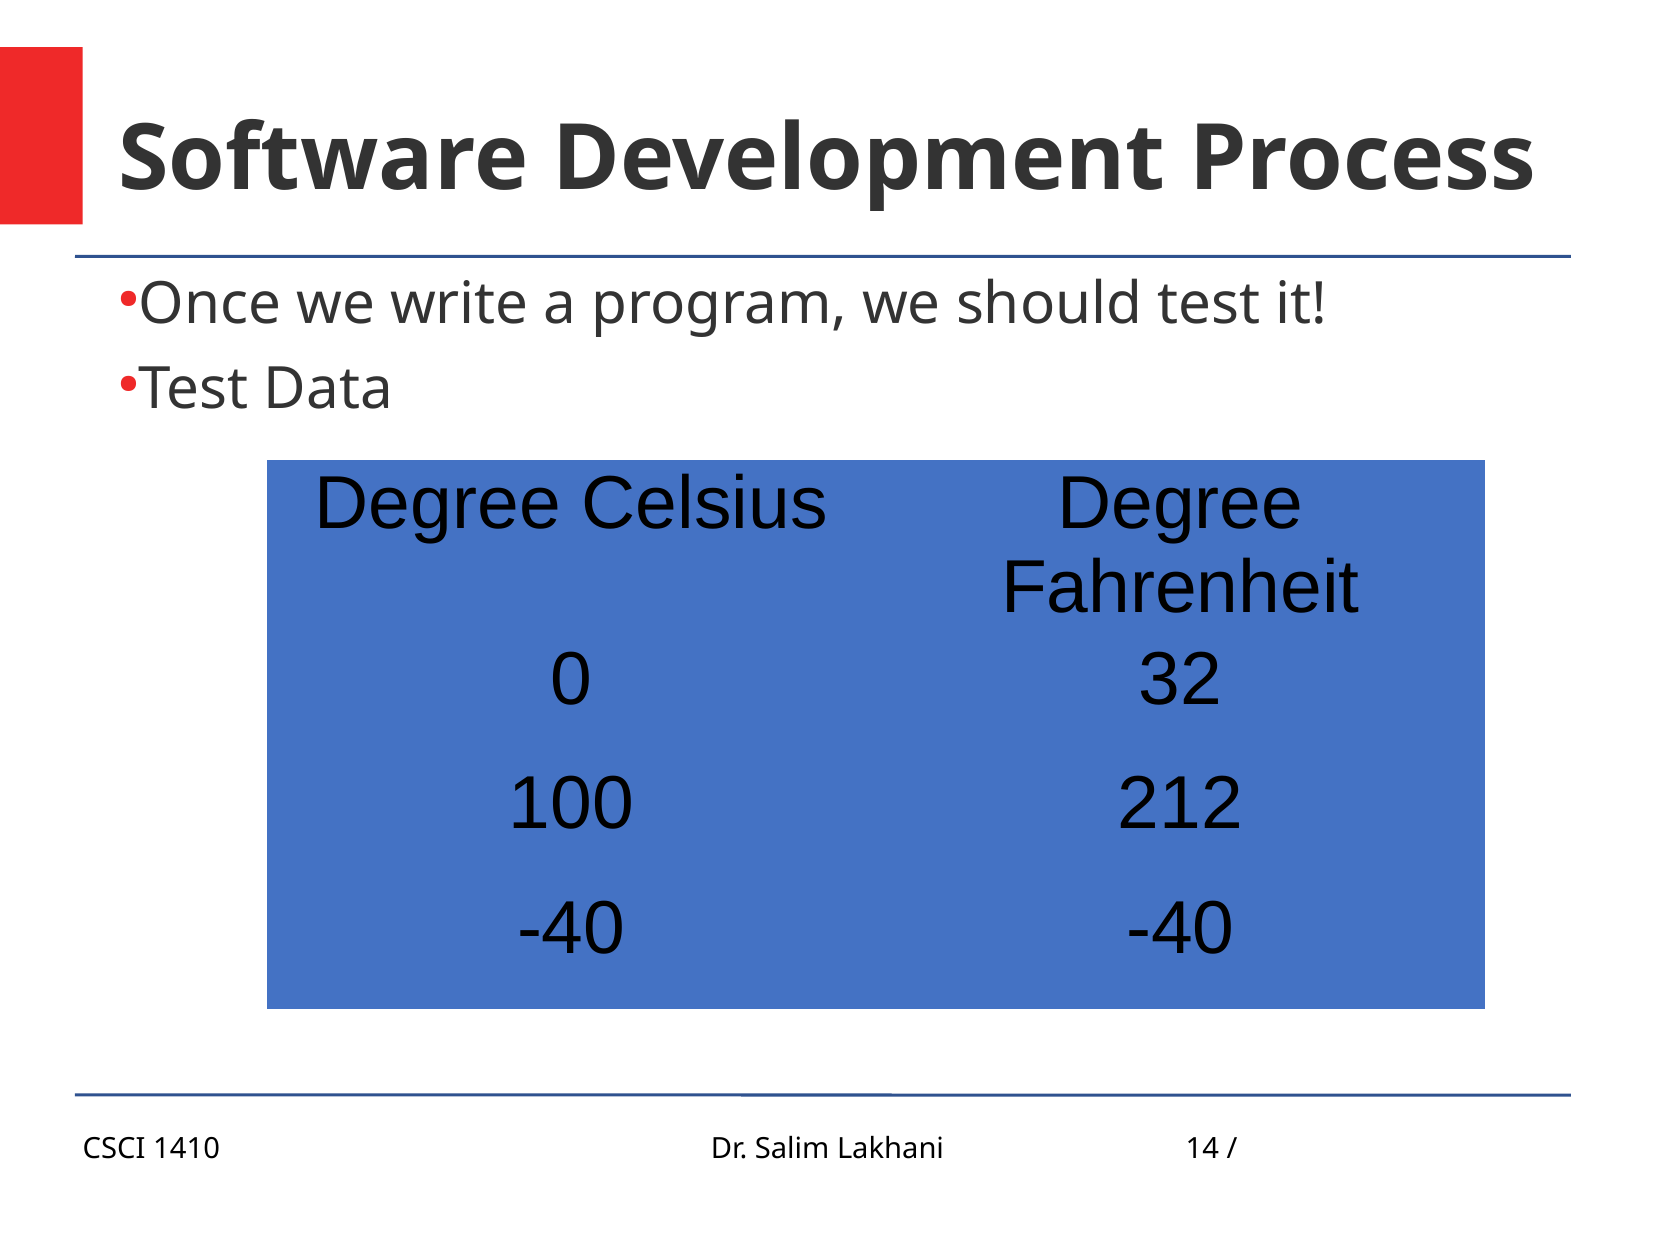

# Software Development Process
Once we write a program, we should test it!
Test Data
| Degree Celsius | Degree Fahrenheit |
| --- | --- |
| 0 | 32 |
| 100 | 212 |
| -40 | -40 |
CSCI 1410
Dr. Salim Lakhani